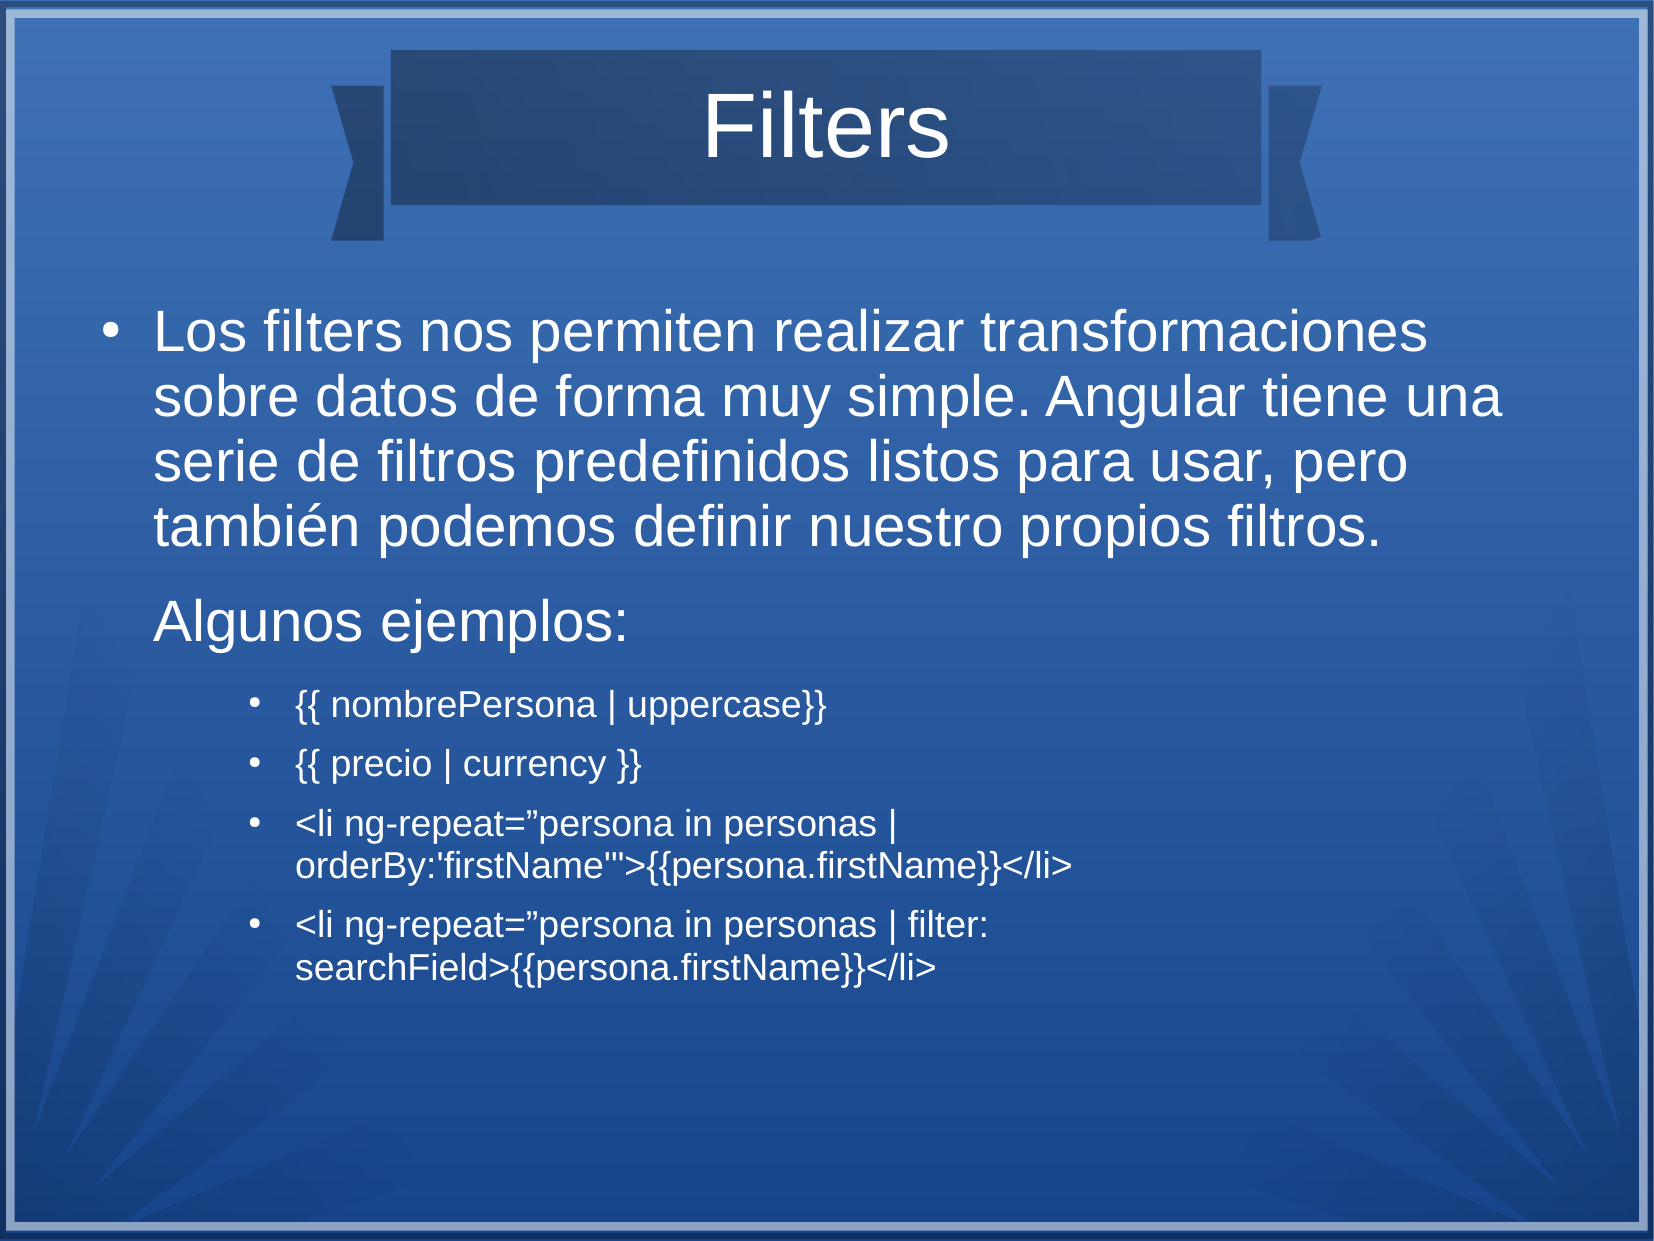

# Filters
Los filters nos permiten realizar transformaciones sobre datos de forma muy simple. Angular tiene una serie de filtros predefinidos listos para usar, pero también podemos definir nuestro propios filtros.
Algunos ejemplos:
{{ nombrePersona | uppercase}}
{{ precio | currency }}
<li ng-repeat=”persona in personas | orderBy:'firstName'">{{persona.firstName}}</li>
<li ng-repeat=”persona in personas | filter: searchField>{{persona.firstName}}</li>